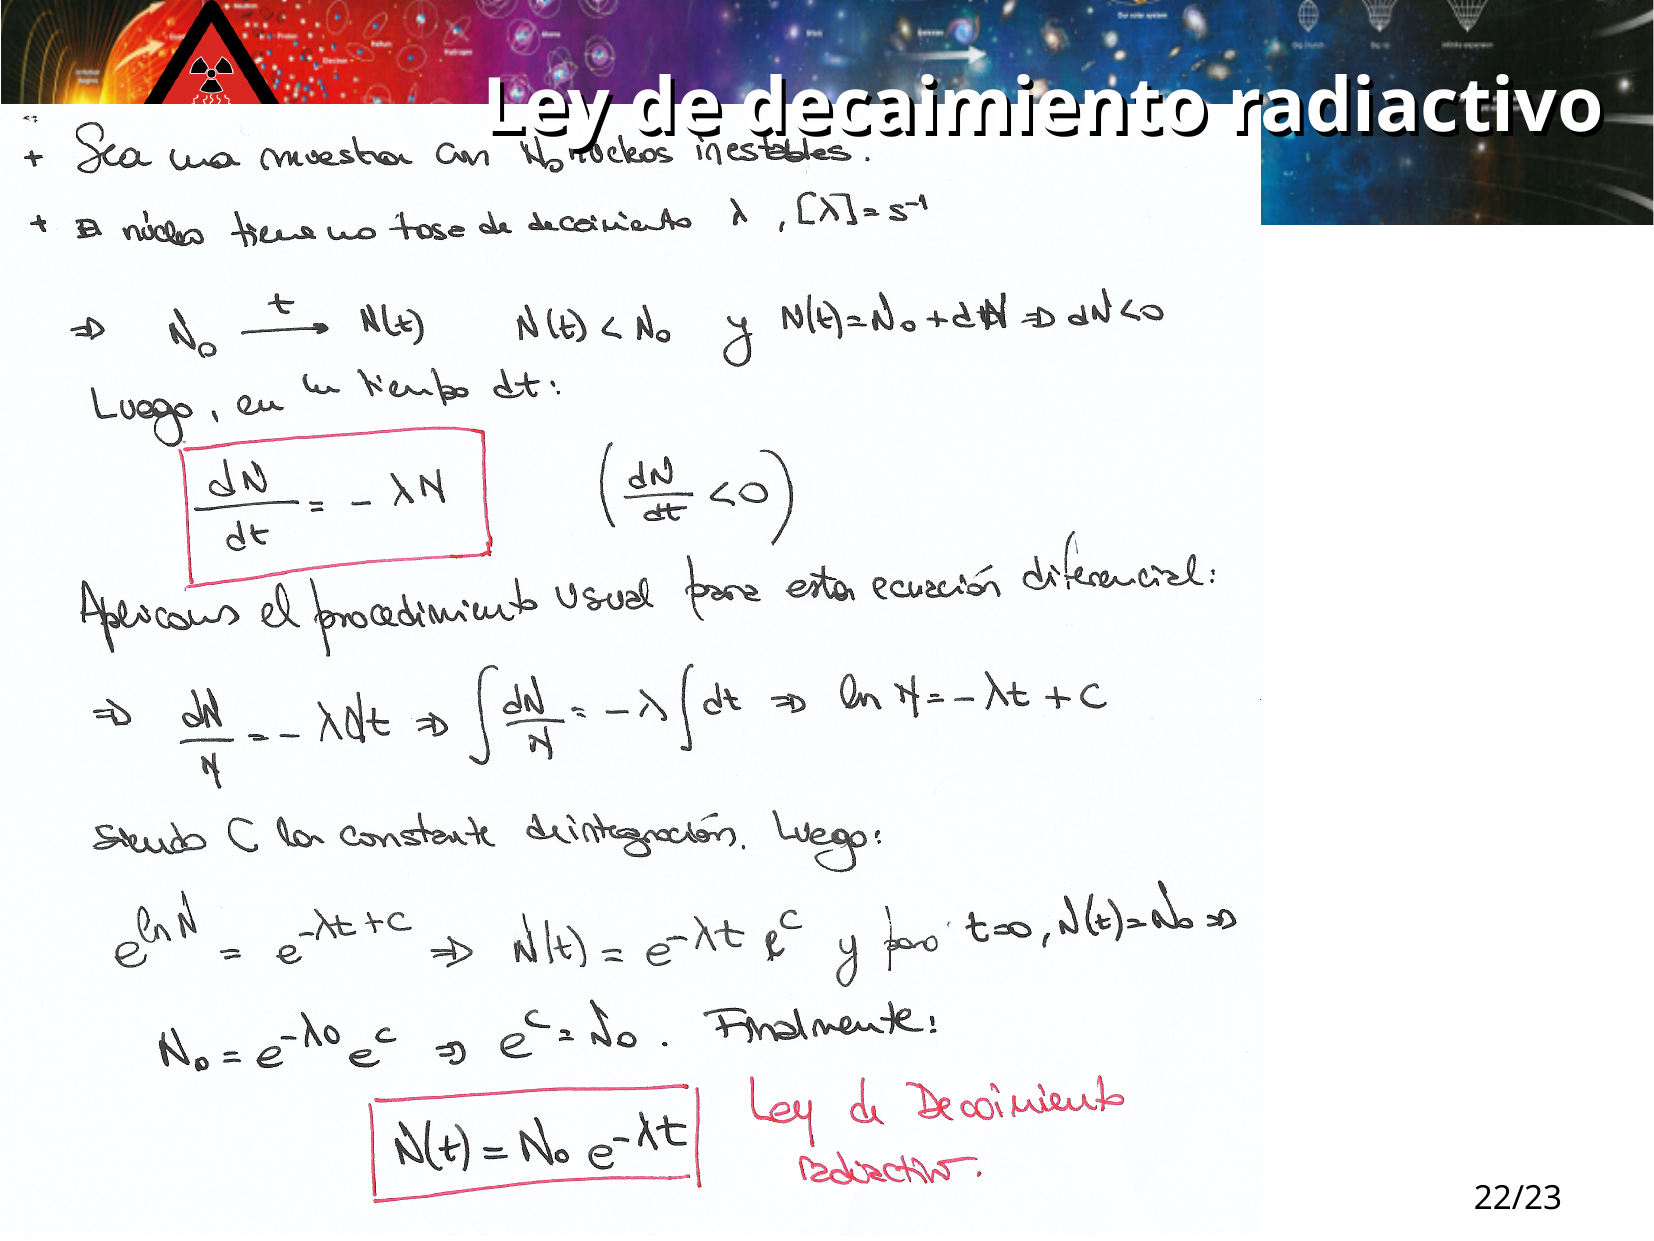

# Ley de decaimiento radiactivo
Sep 06, 2018
Asorey IPAC 2018 U01C04 04/16
22